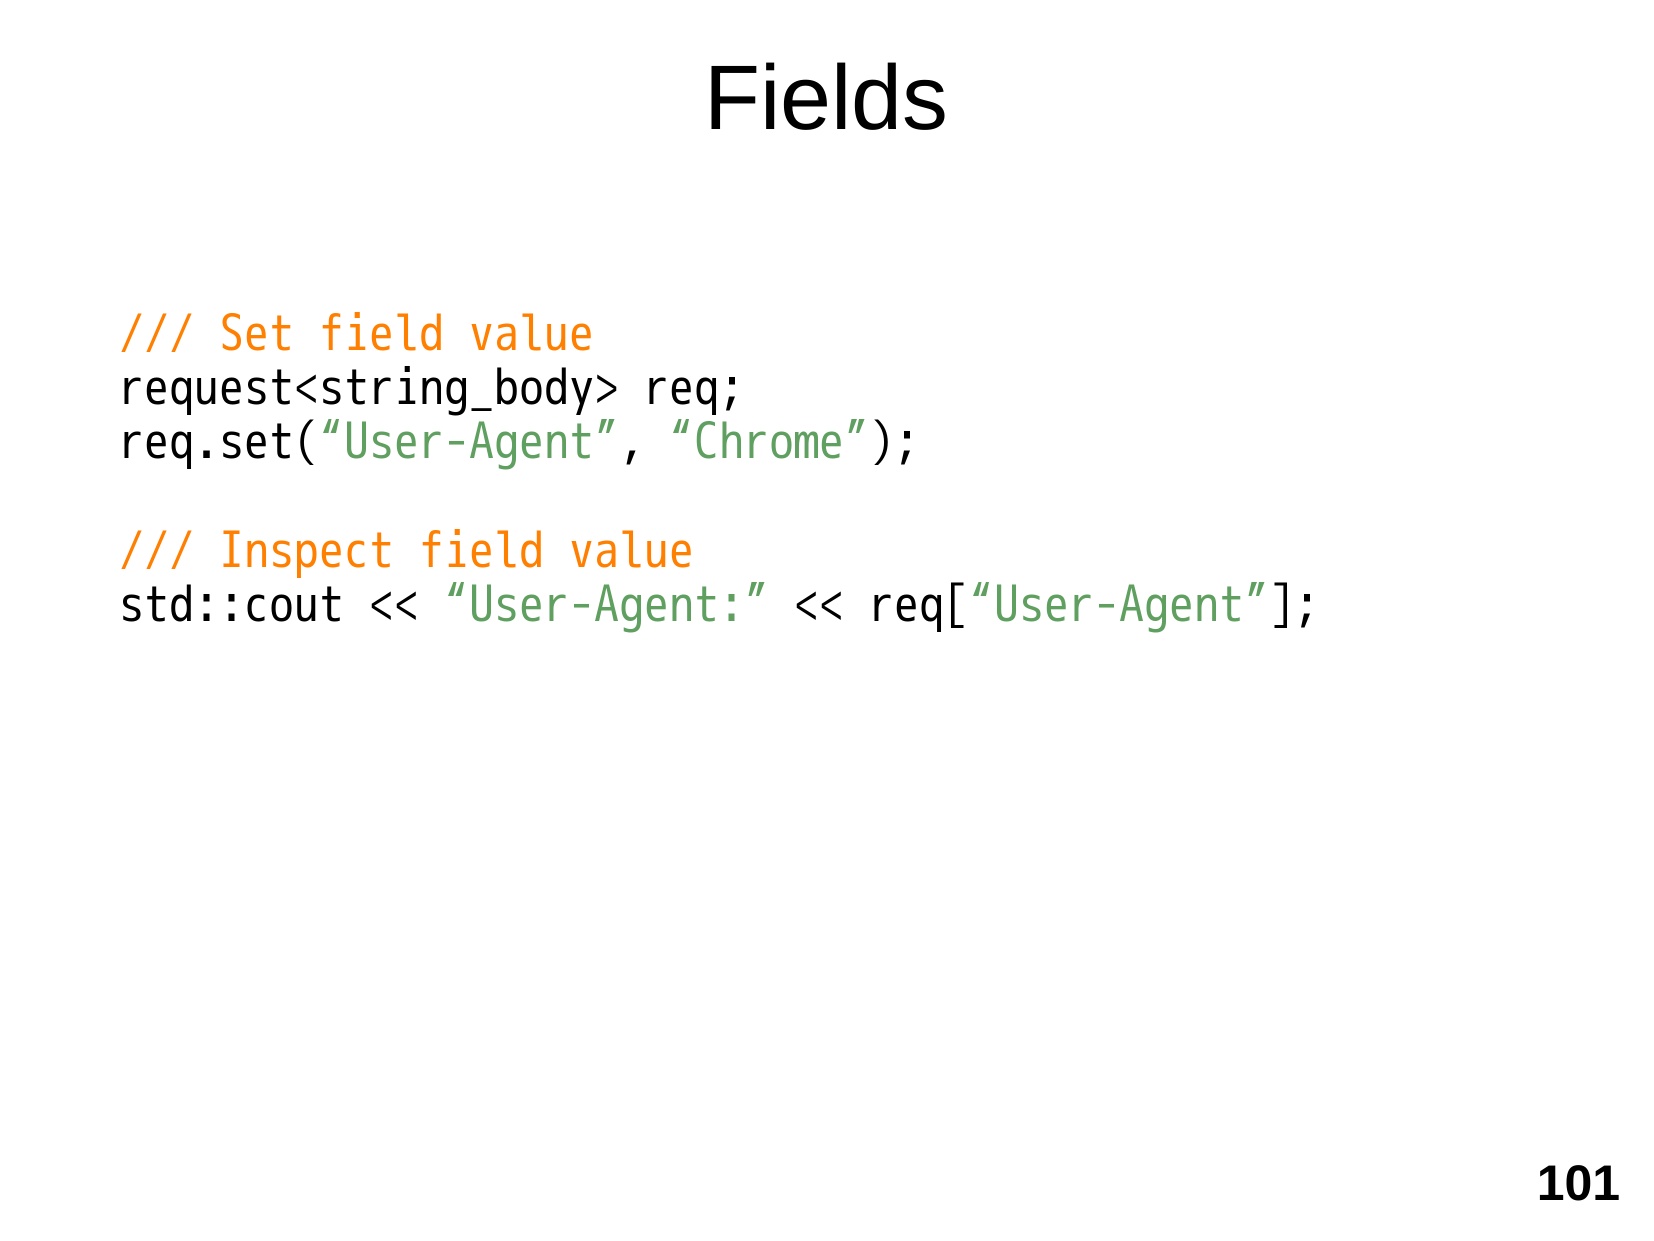

# Fields
/// Set field value
request<string_body> req;
req.set(“User-Agent”, “Chrome”);
/// Inspect field value
std::cout << “User-Agent:” << req[“User-Agent”];
101